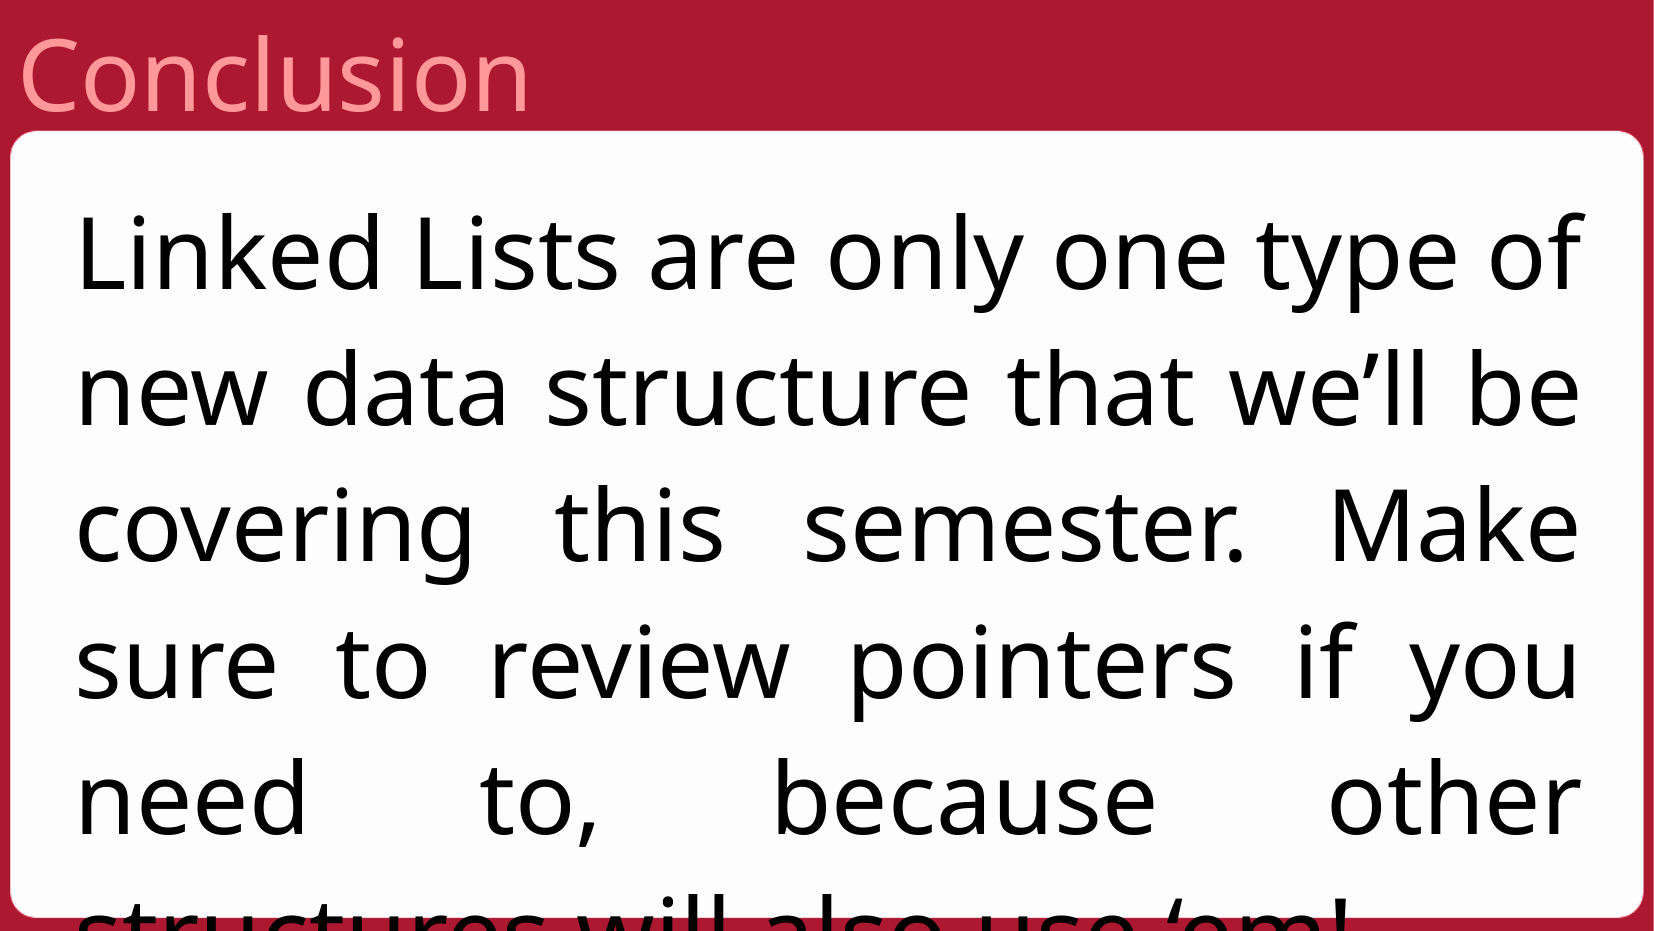

# Conclusion
Linked Lists are only one type of new data structure that we’ll be covering this semester. Make sure to review pointers if you need to, because other structures will also use ‘em!